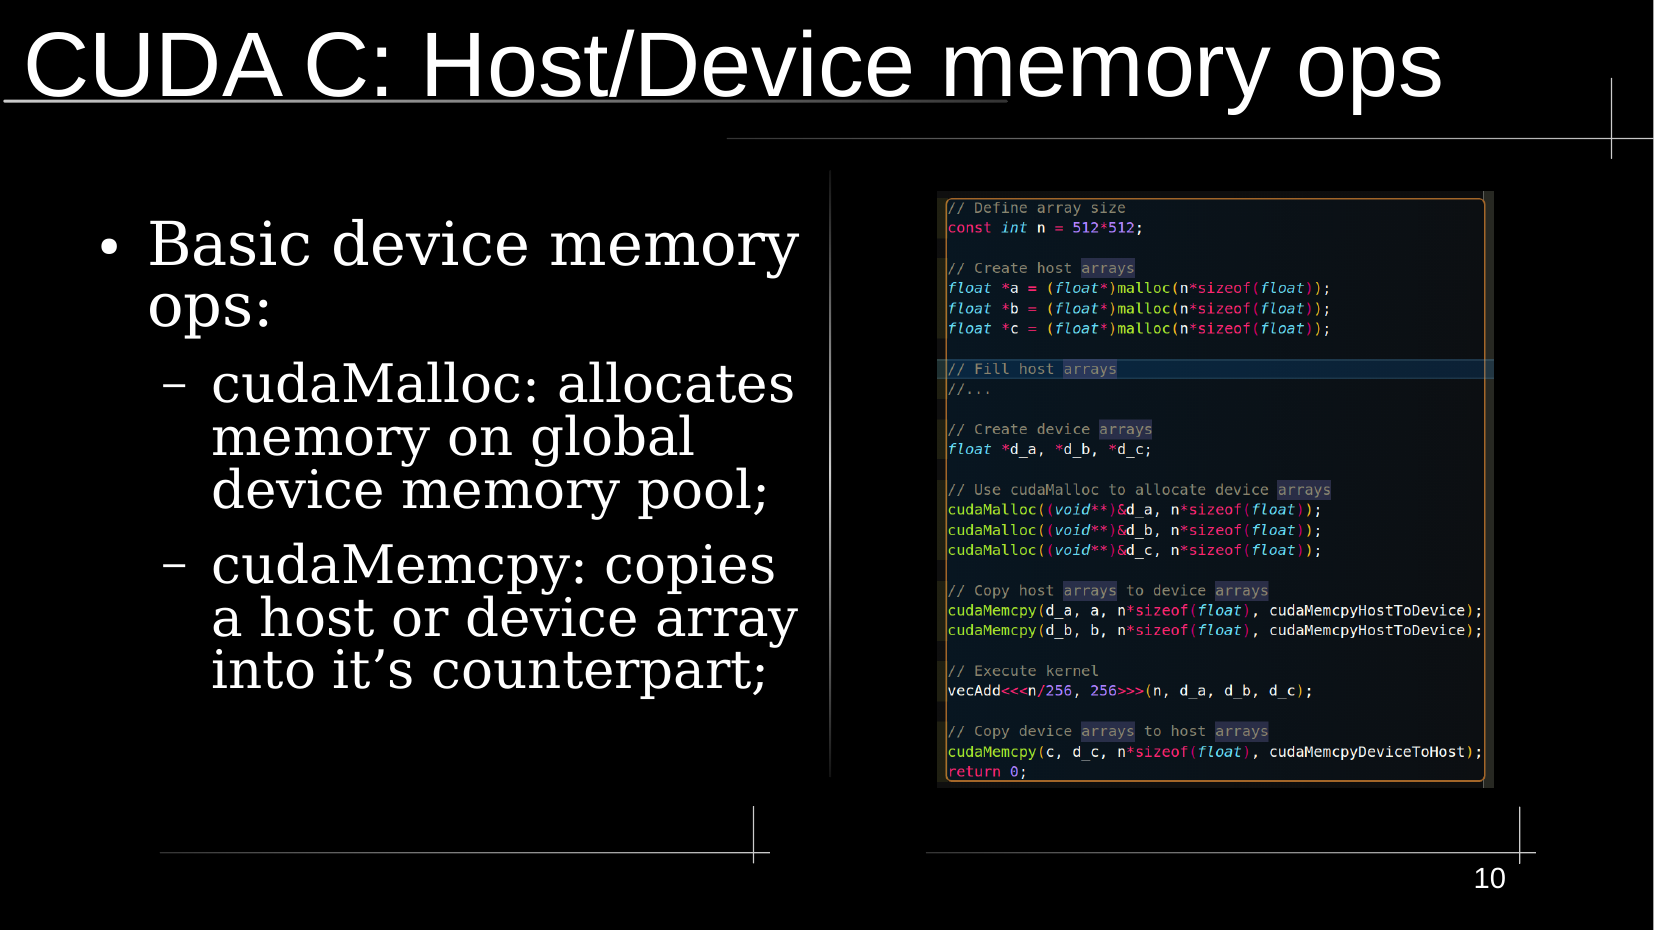

# CUDA C: Host/Device memory ops
Basic device memory ops:
cudaMalloc: allocates memory on global device memory pool;
cudaMemcpy: copies a host or device array into it’s counterpart;
10